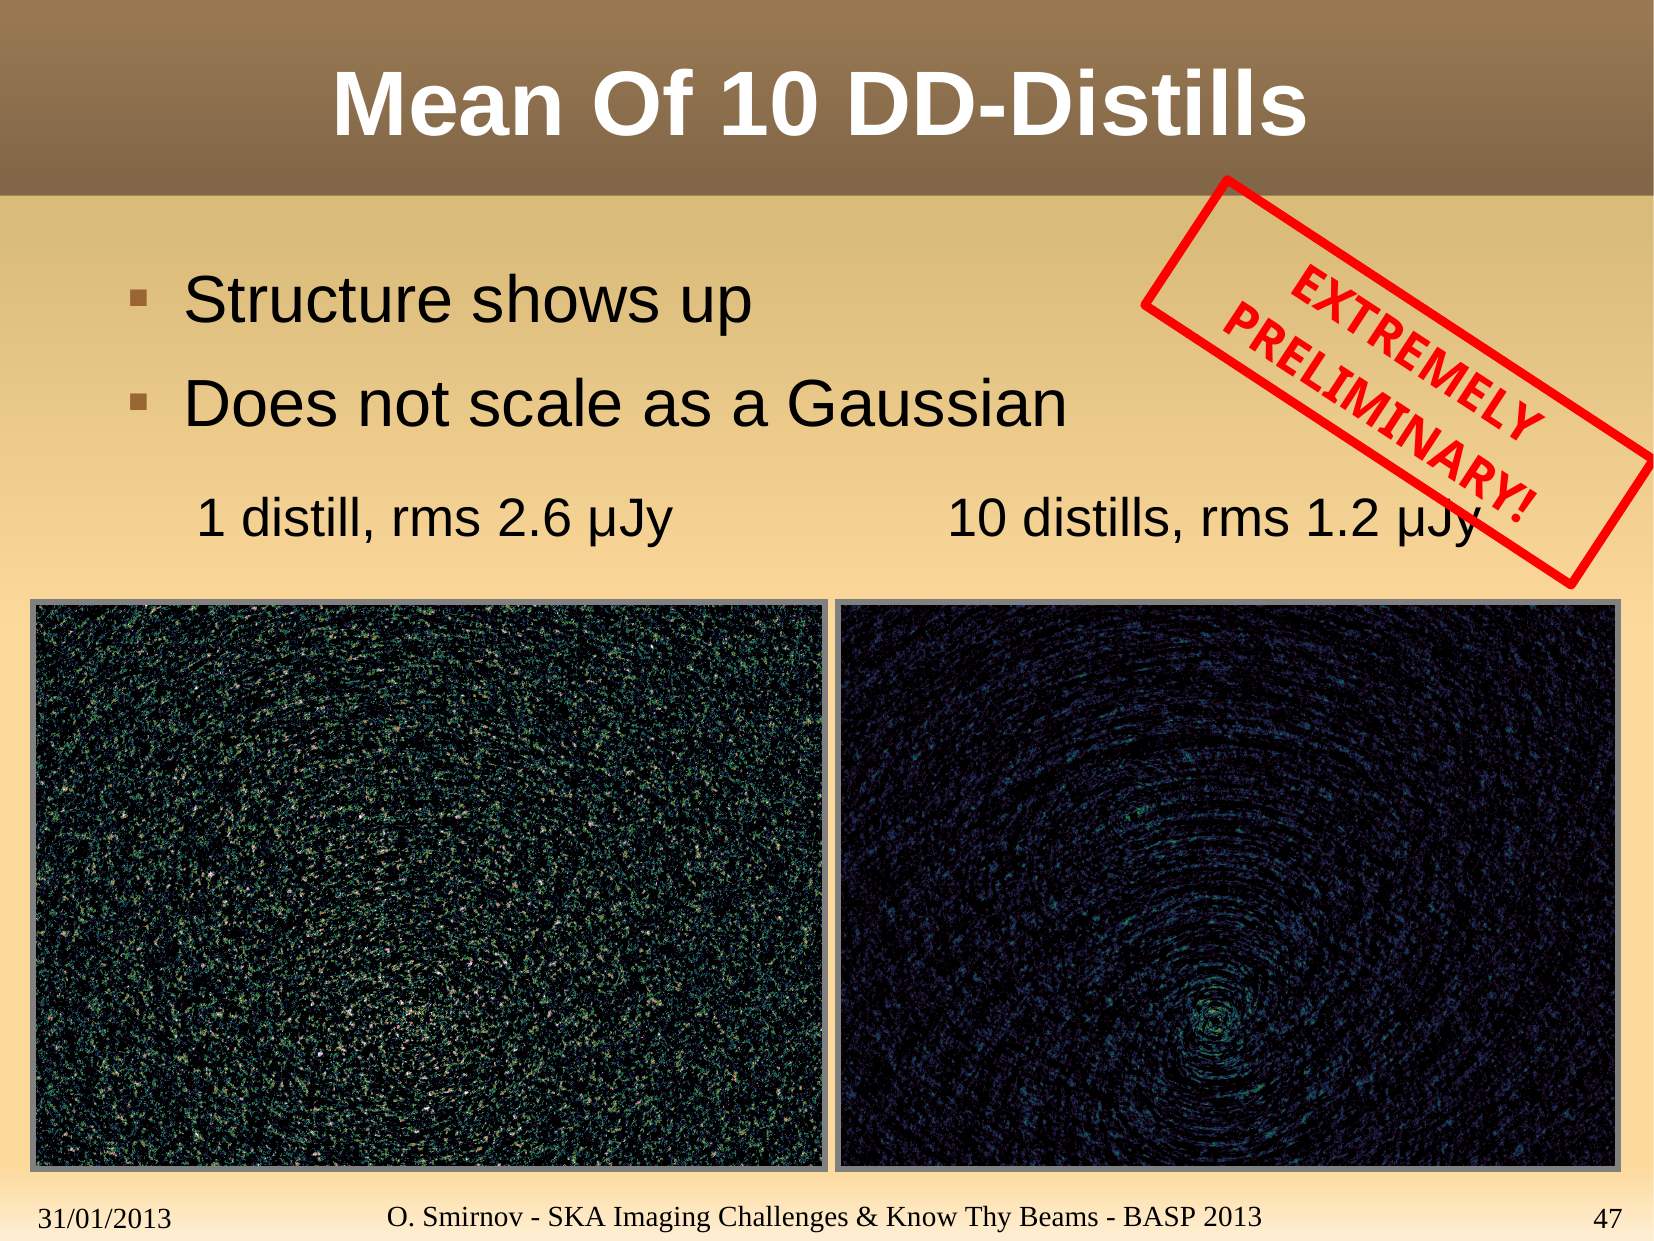

# Mean Of 10 DD-Distills
Structure shows up
Does not scale as a Gaussian
EXTREMELY
PRELIMINARY!
10 distills, rms 1.2 μJy
1 distill, rms 2.6 μJy
O. Smirnov - SKA Imaging Challenges & Know Thy Beams - BASP 2013
31/01/2013
47